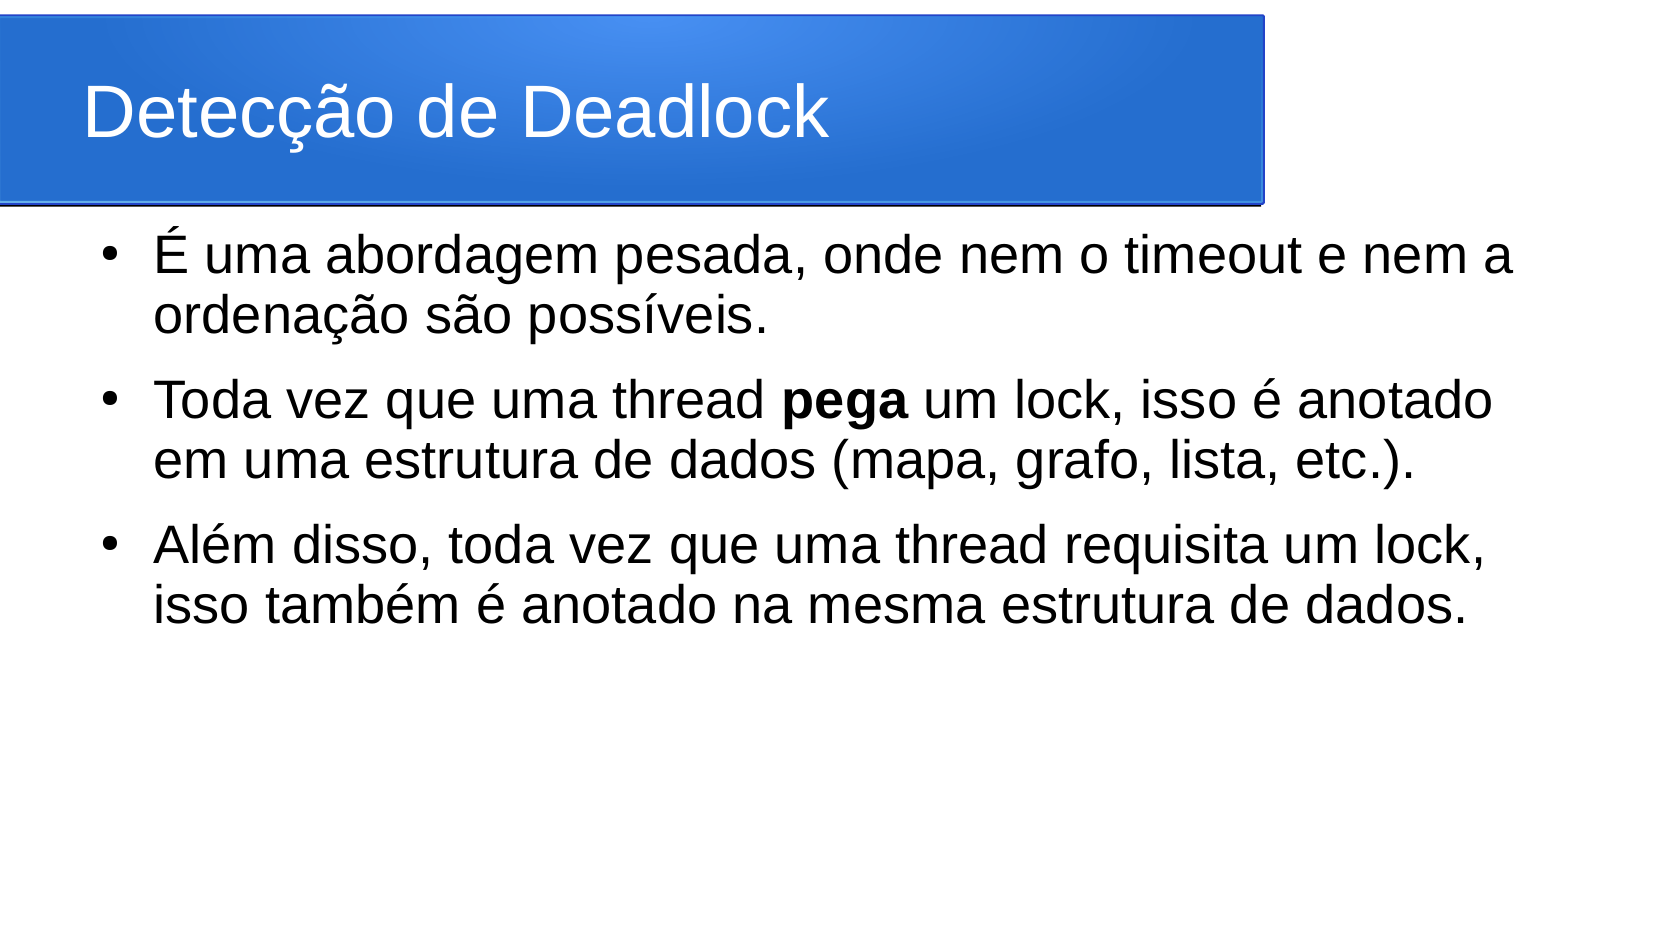

# Detecção de Deadlock
É uma abordagem pesada, onde nem o timeout e nem a ordenação são possíveis.
Toda vez que uma thread pega um lock, isso é anotado em uma estrutura de dados (mapa, grafo, lista, etc.).
Além disso, toda vez que uma thread requisita um lock, isso também é anotado na mesma estrutura de dados.